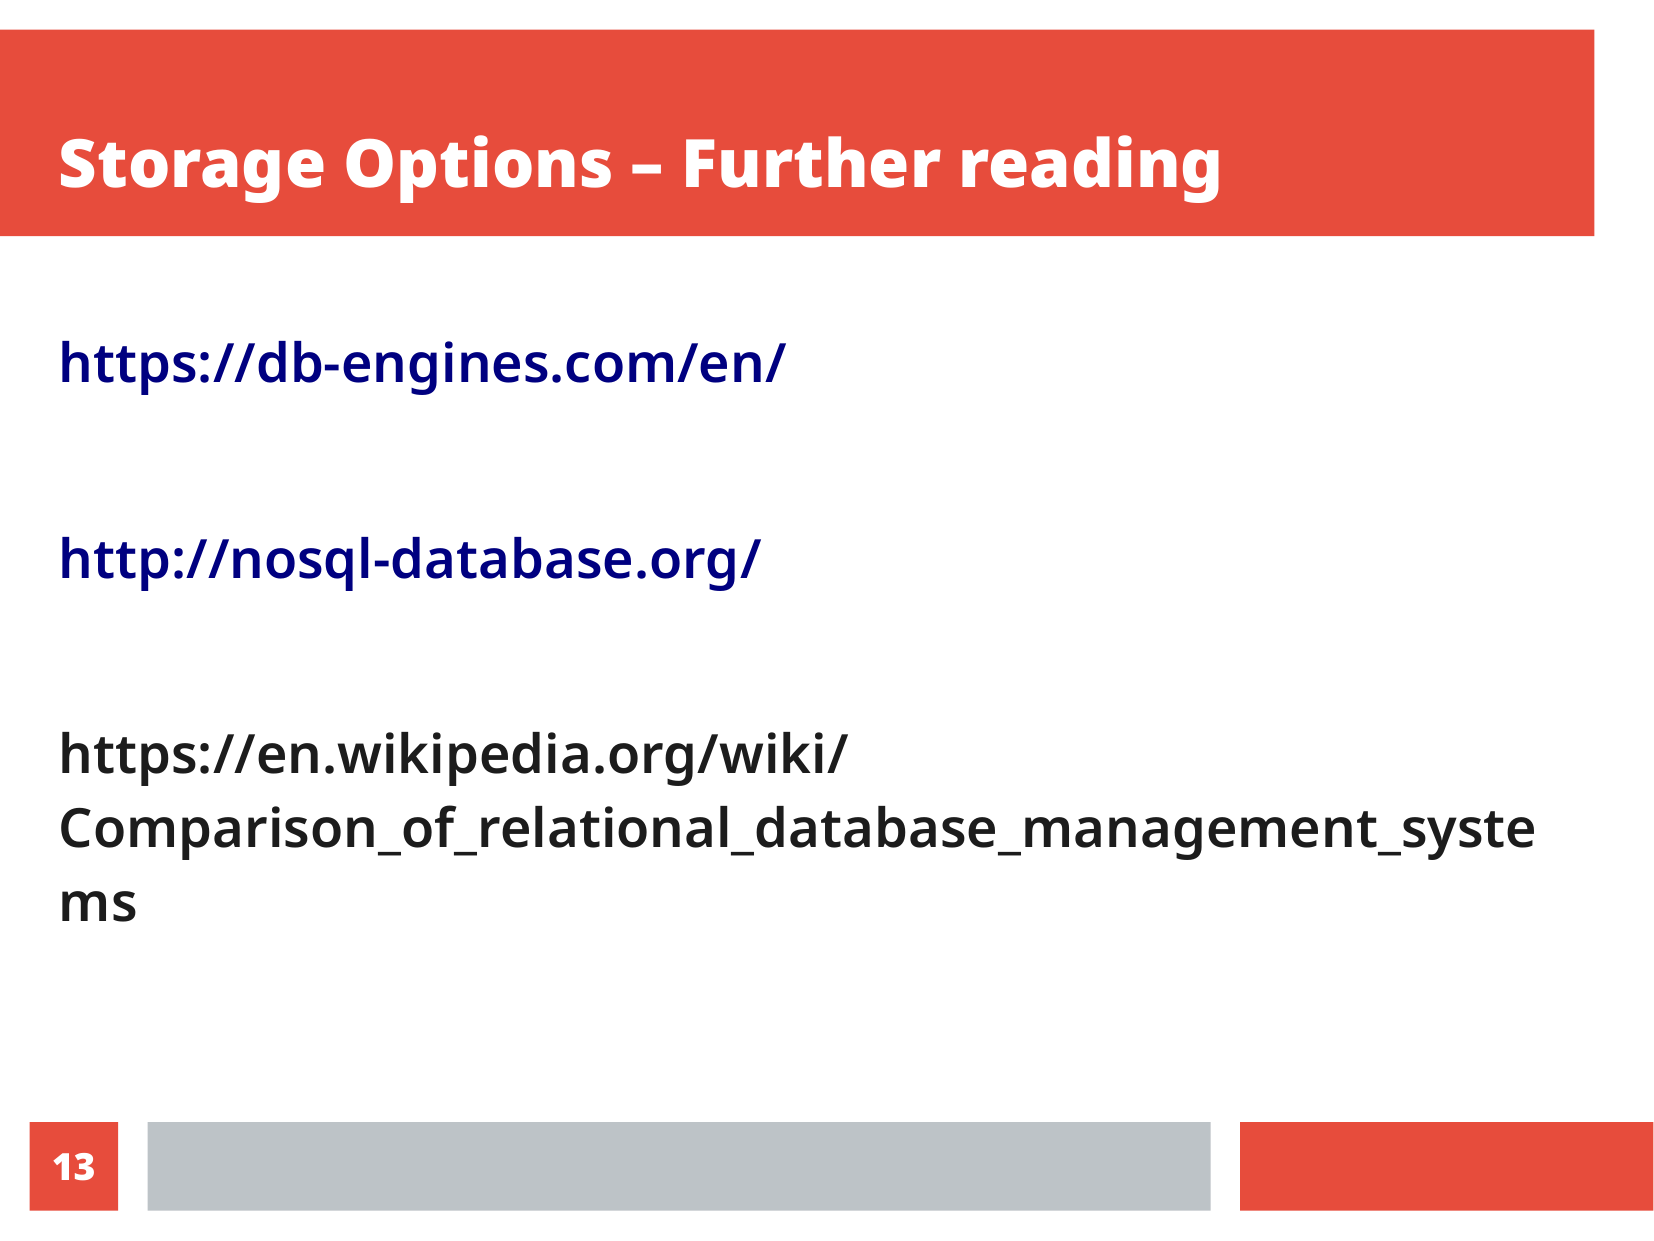

# Storage Options – Further reading
https://db-engines.com/en/
http://nosql-database.org/
https://en.wikipedia.org/wiki/Comparison_of_relational_database_management_systems
13